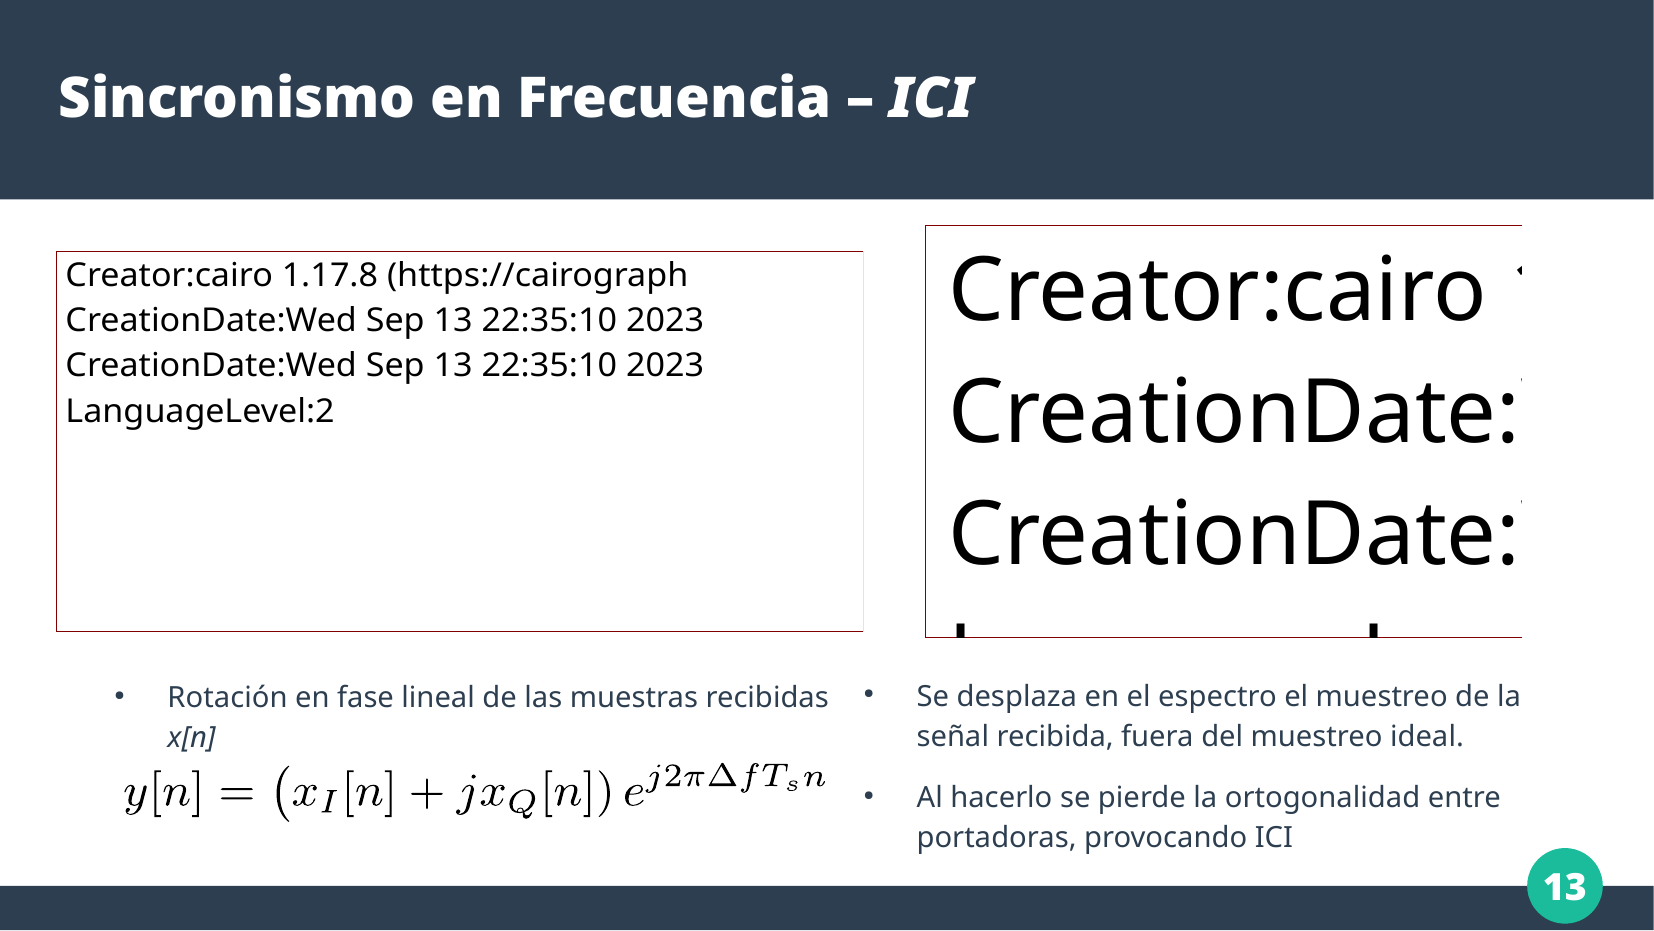

# Sincronismo en Frecuencia – ICI
Se desplaza en el espectro el muestreo de la señal recibida, fuera del muestreo ideal.
Al hacerlo se pierde la ortogonalidad entre portadoras, provocando ICI
Rotación en fase lineal de las muestras recibidas x[n]